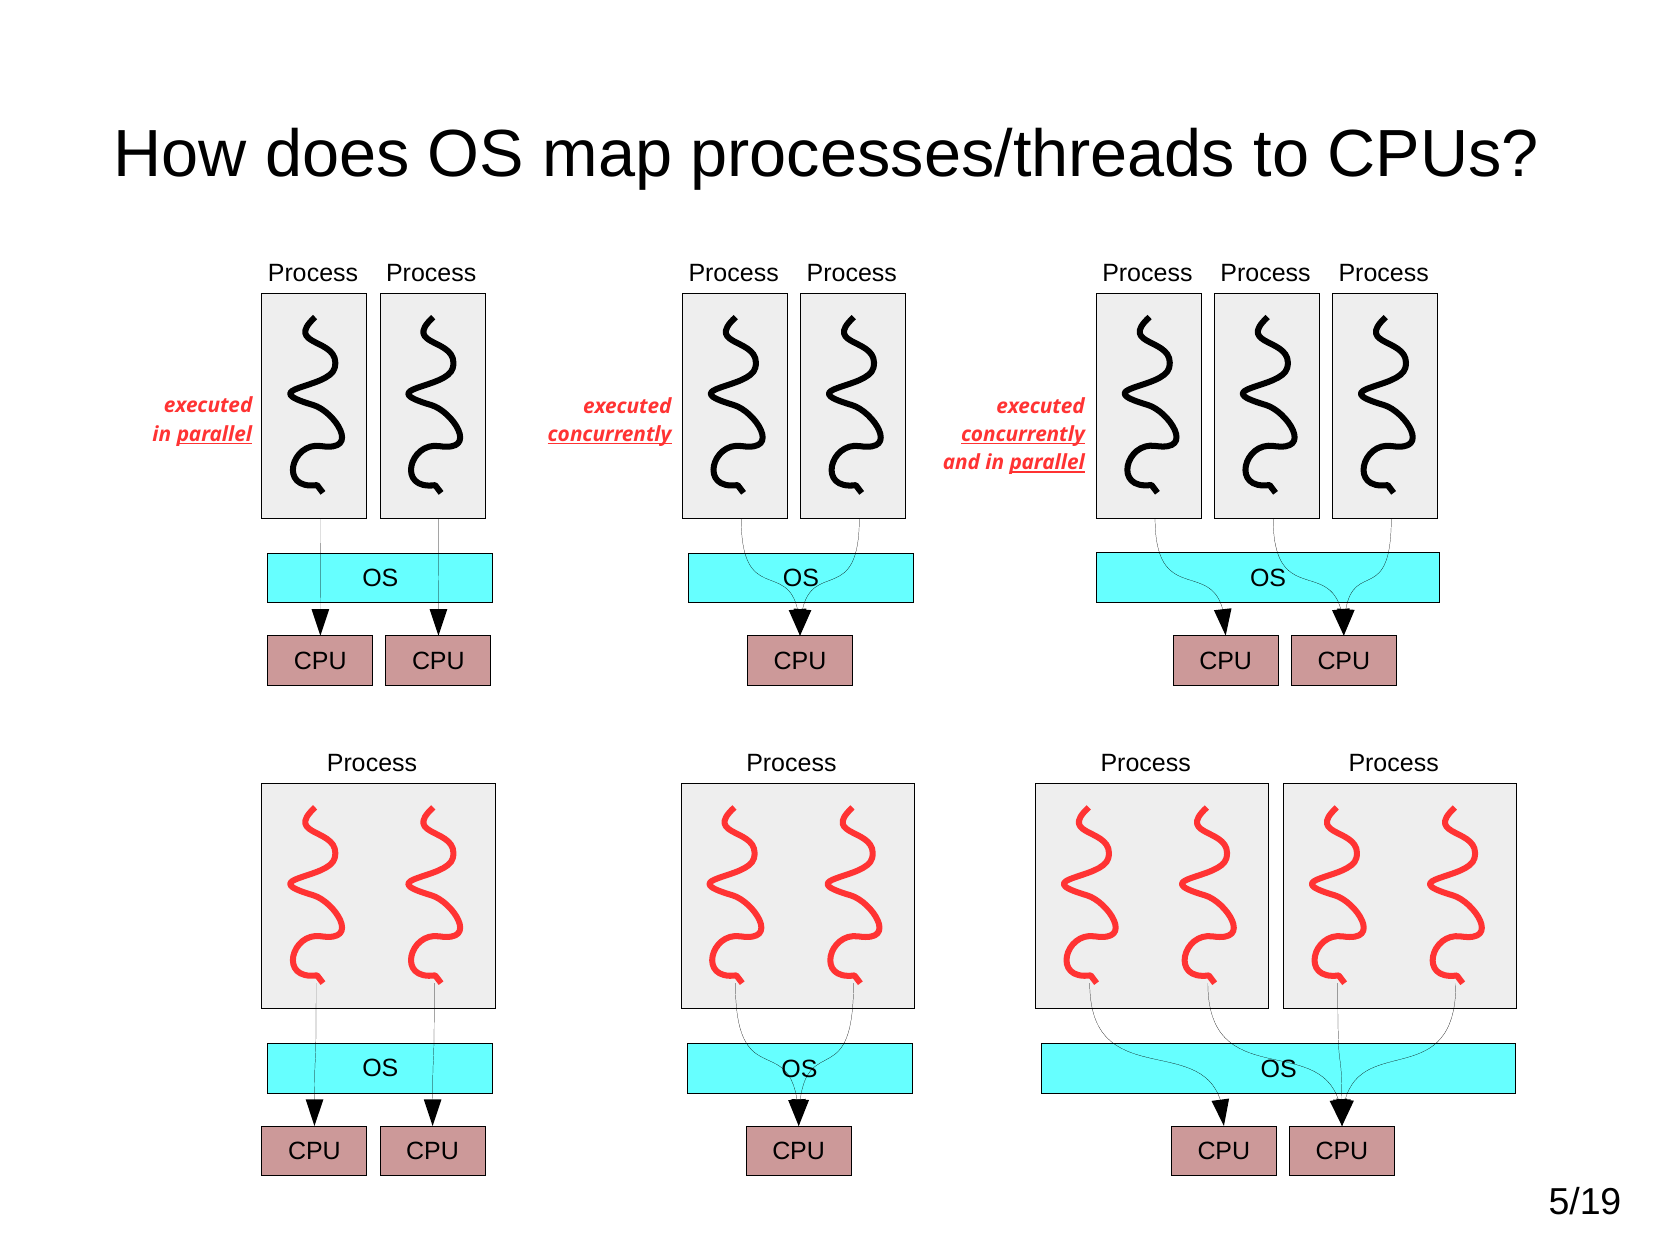

# How does OS map processes/threads to CPUs?
Process
Process
Process
executed
concurrently
and in parallel
OS
CPU
CPU
Process
Process
executed
in parallel
OS
CPU
CPU
Process
Process
executed
concurrently
OS
CPU
Process
OS
CPU
CPU
Process
OS
CPU
Process
Process
OS
CPU
CPU